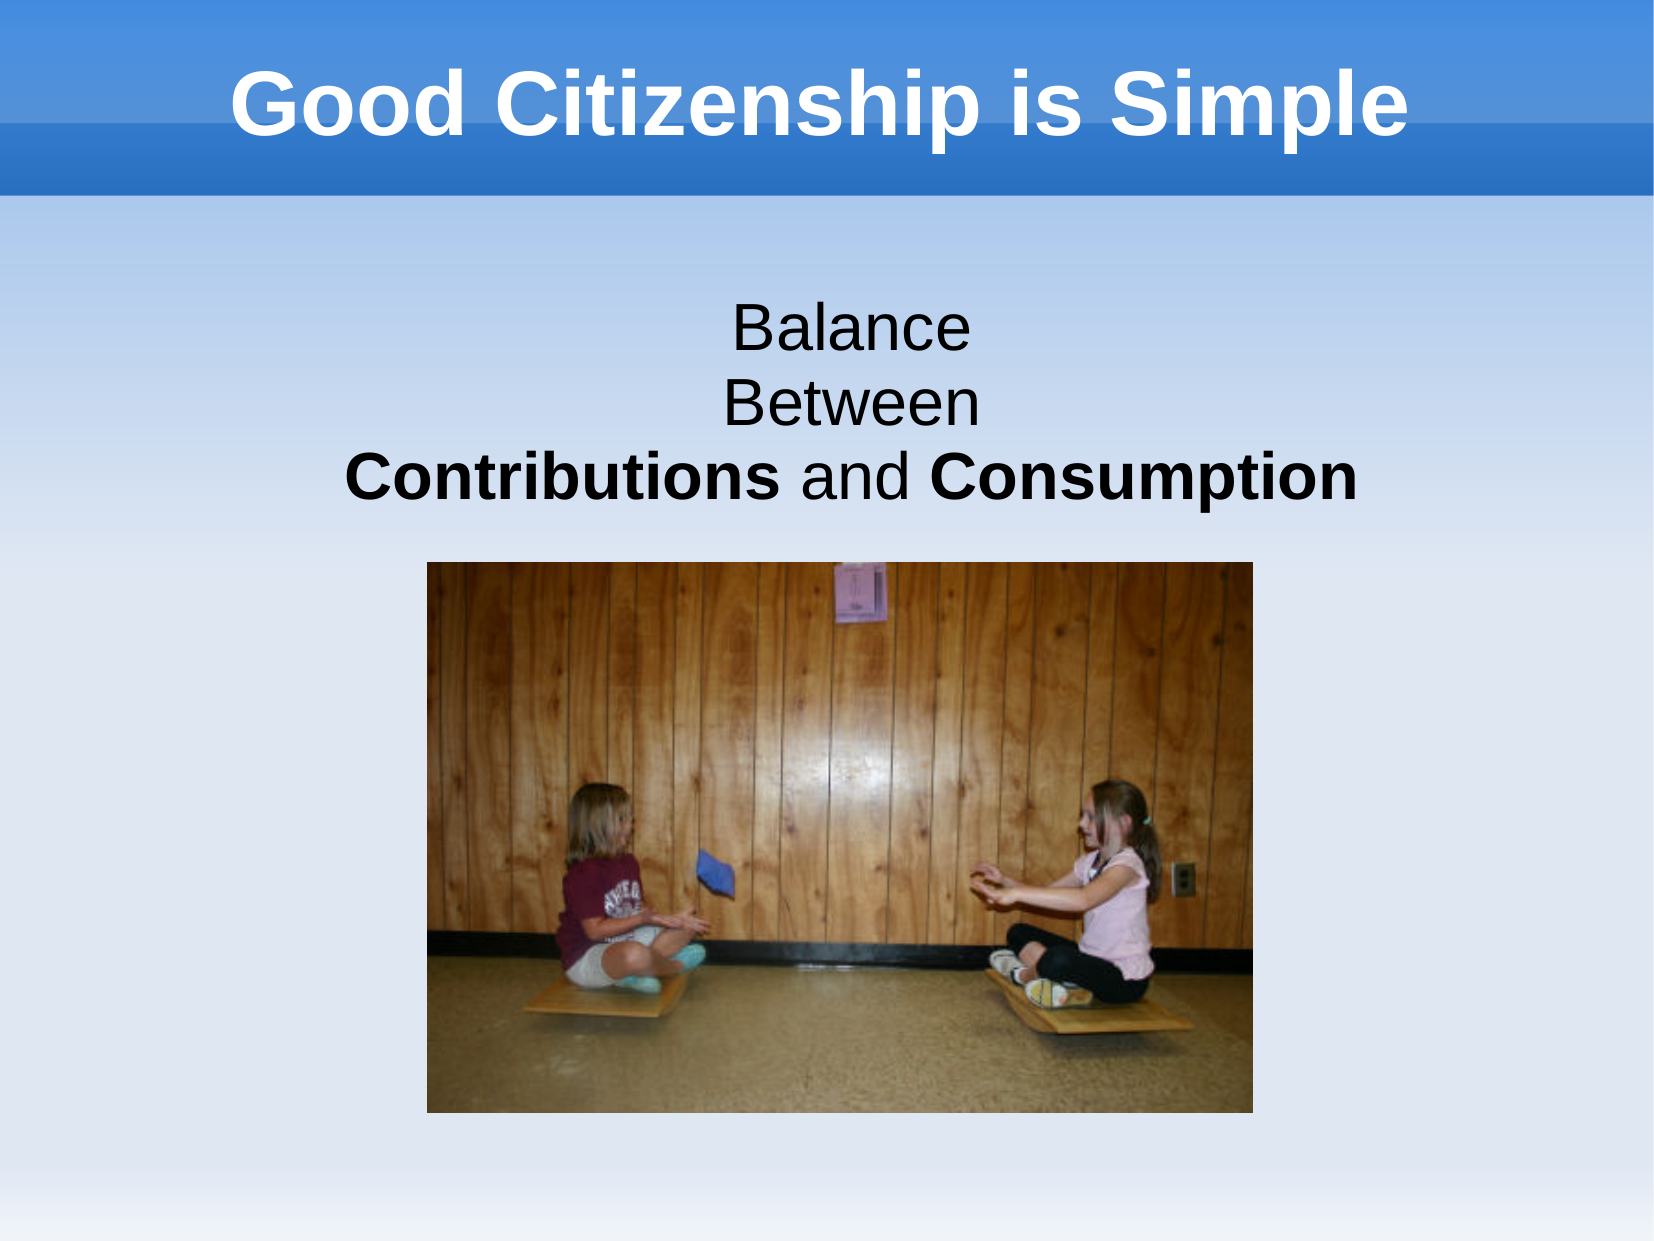

# Good Citizenship is Simple
Balance
Between
Contributions and Consumption